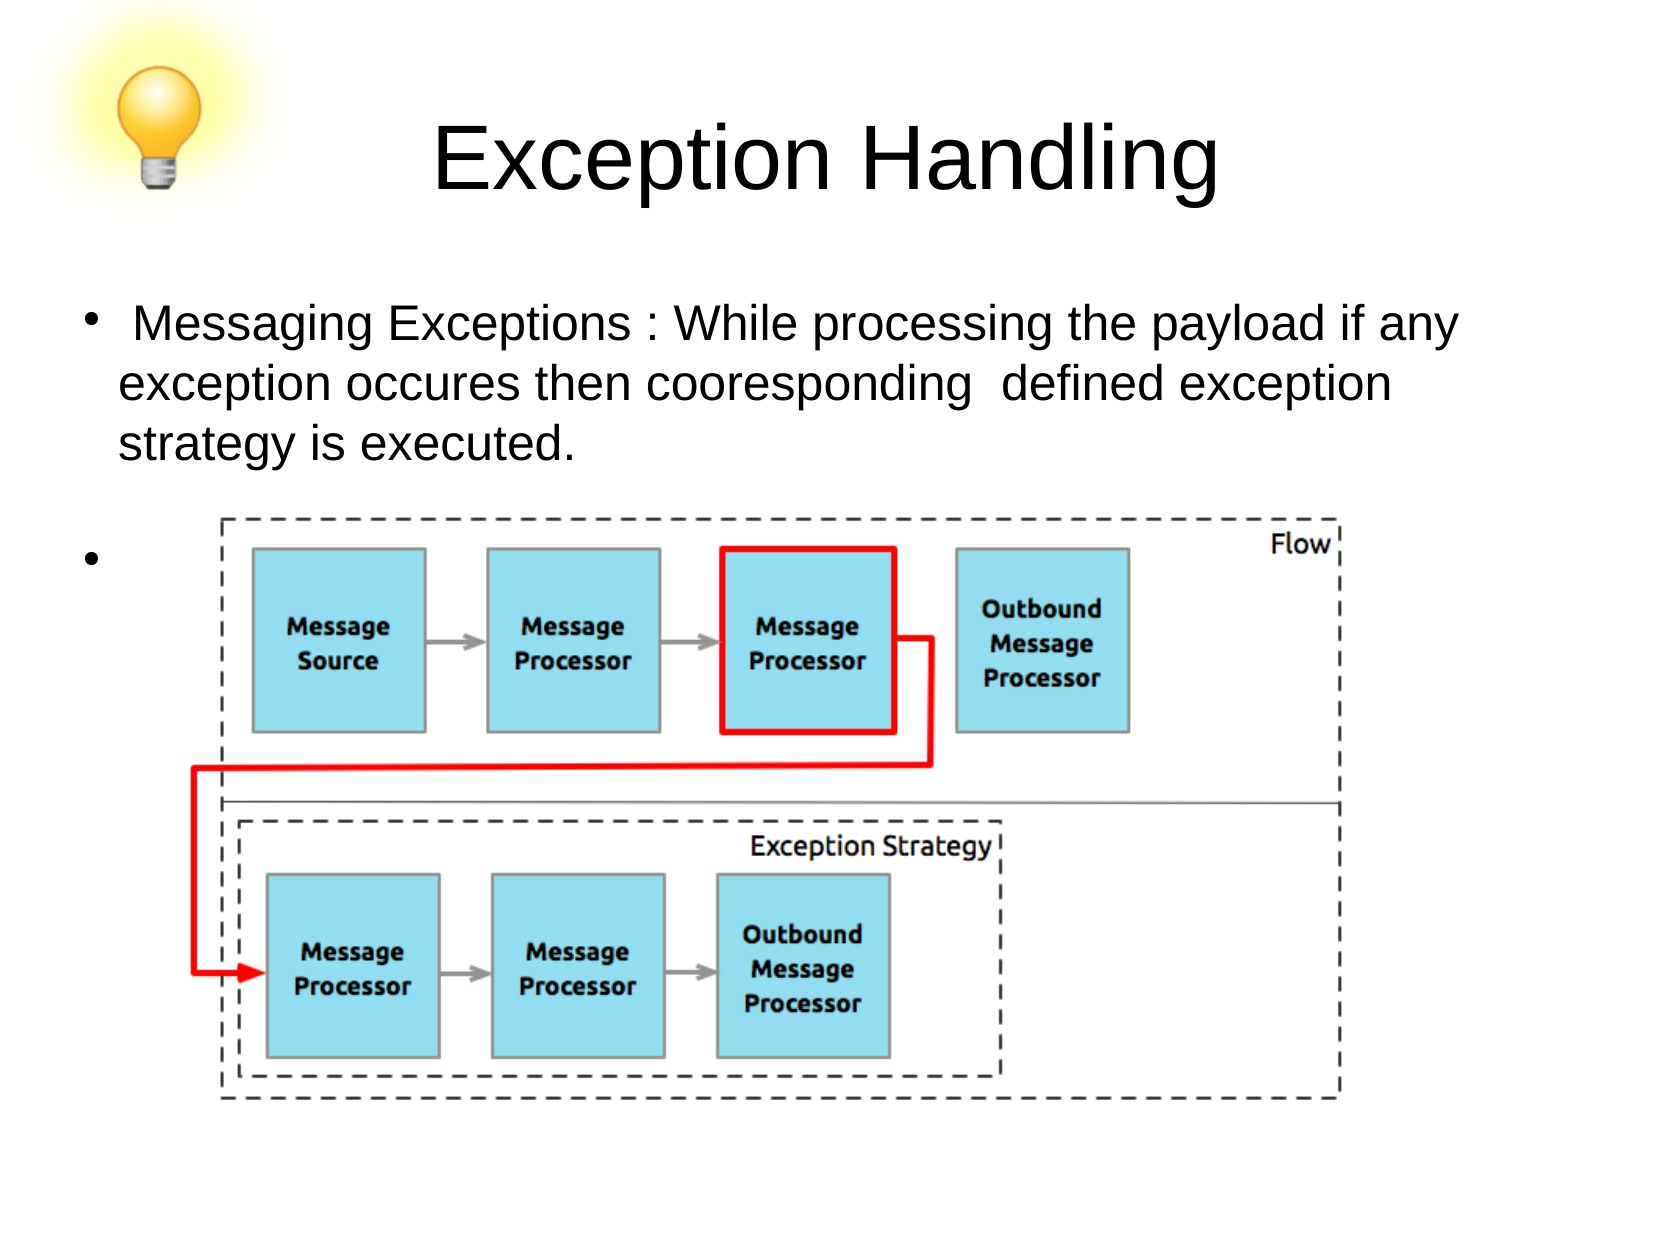

Exception Handling
 Messaging Exceptions : While processing the payload if any exception occures then cooresponding defined exception strategy is executed.